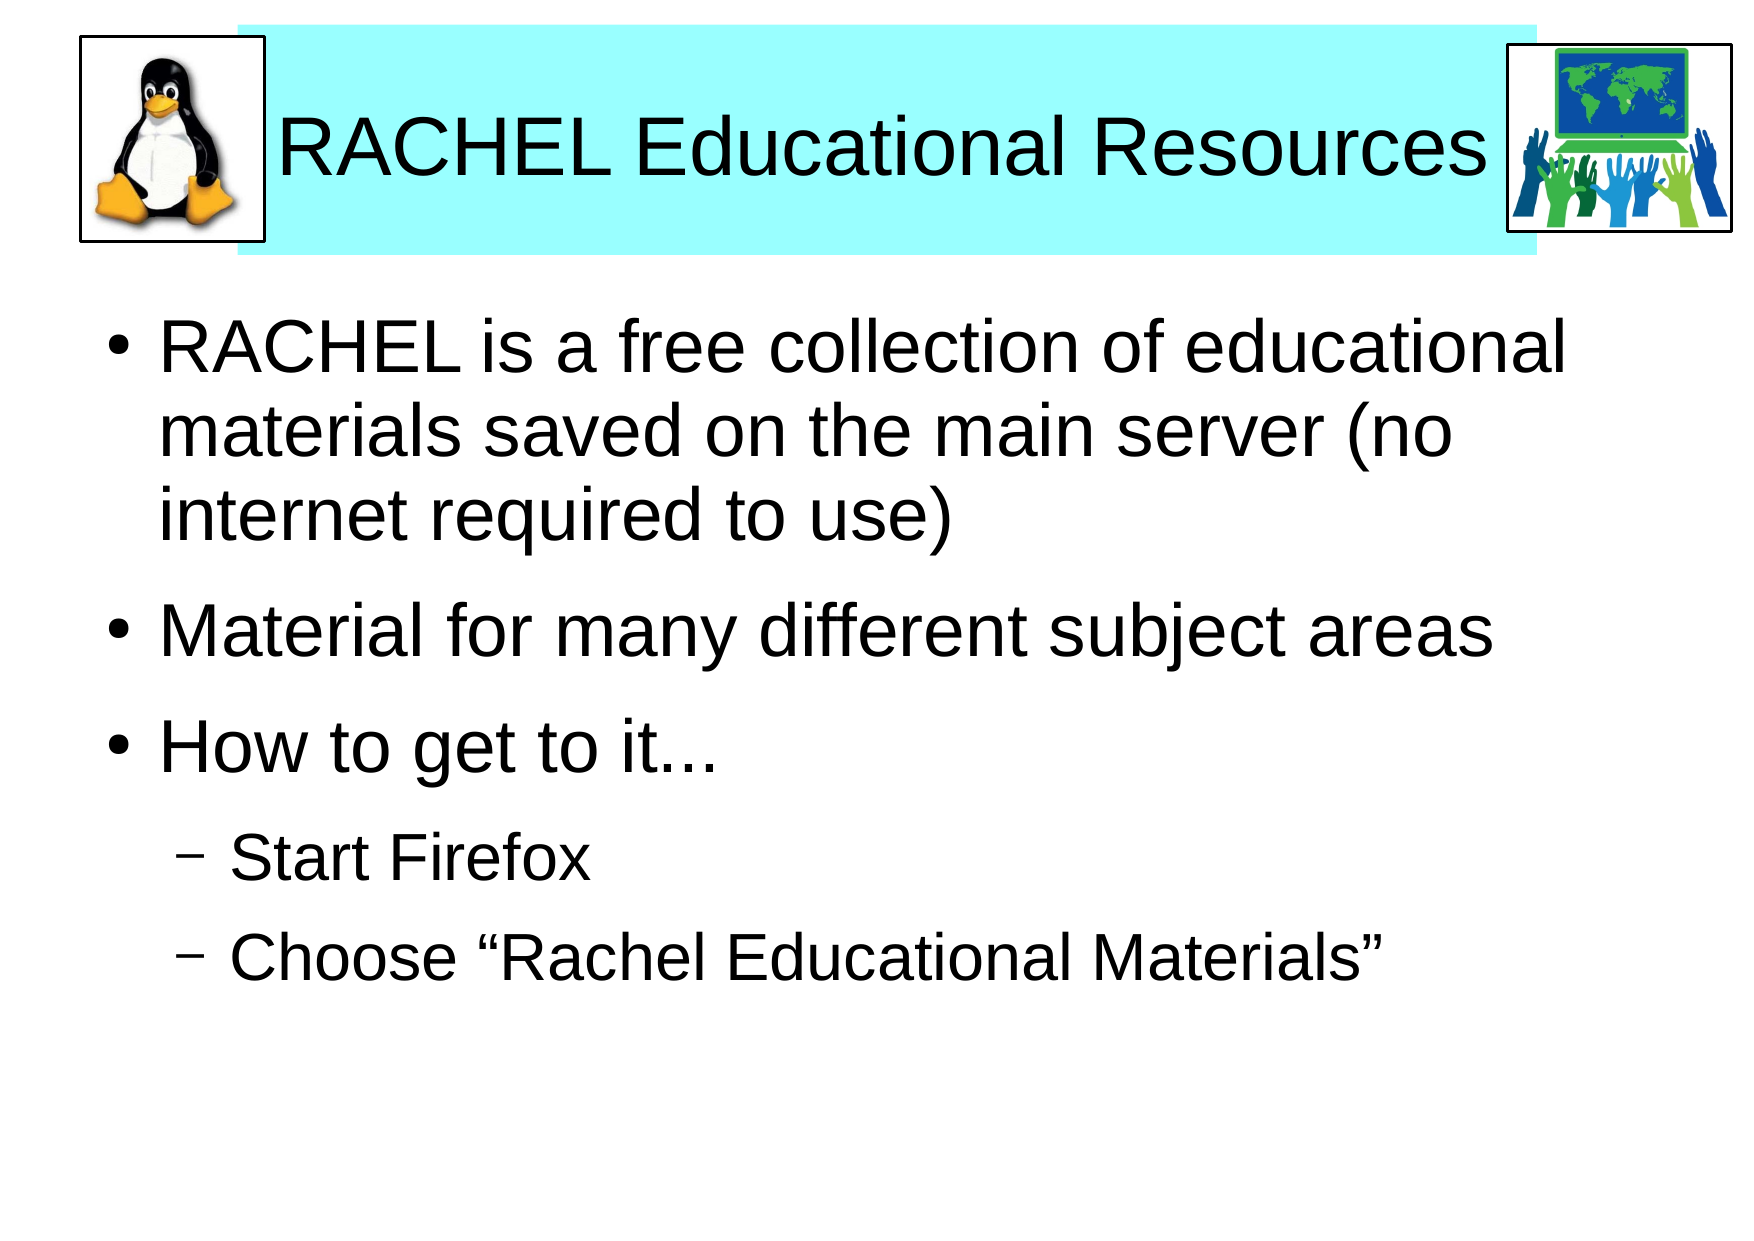

# RACHEL Educational Resources
RACHEL is a free collection of educational materials saved on the main server (no internet required to use)
Material for many different subject areas
How to get to it...
Start Firefox
Choose “Rachel Educational Materials”